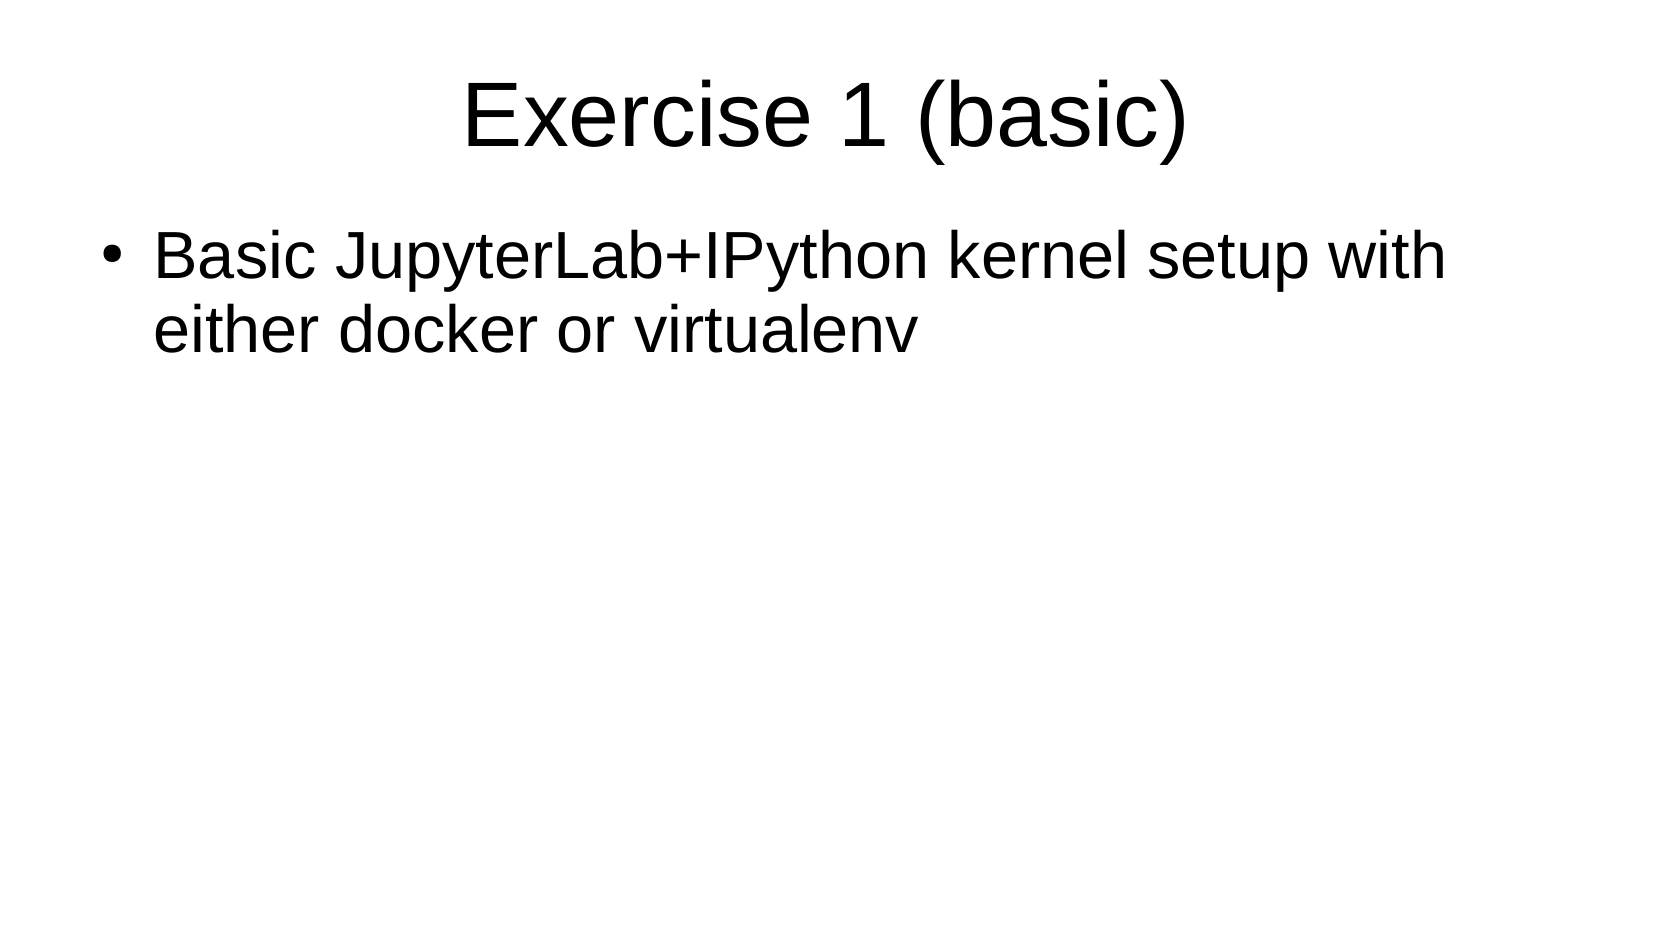

# Exercise 1 (basic)
Basic JupyterLab+IPython kernel setup with either docker or virtualenv